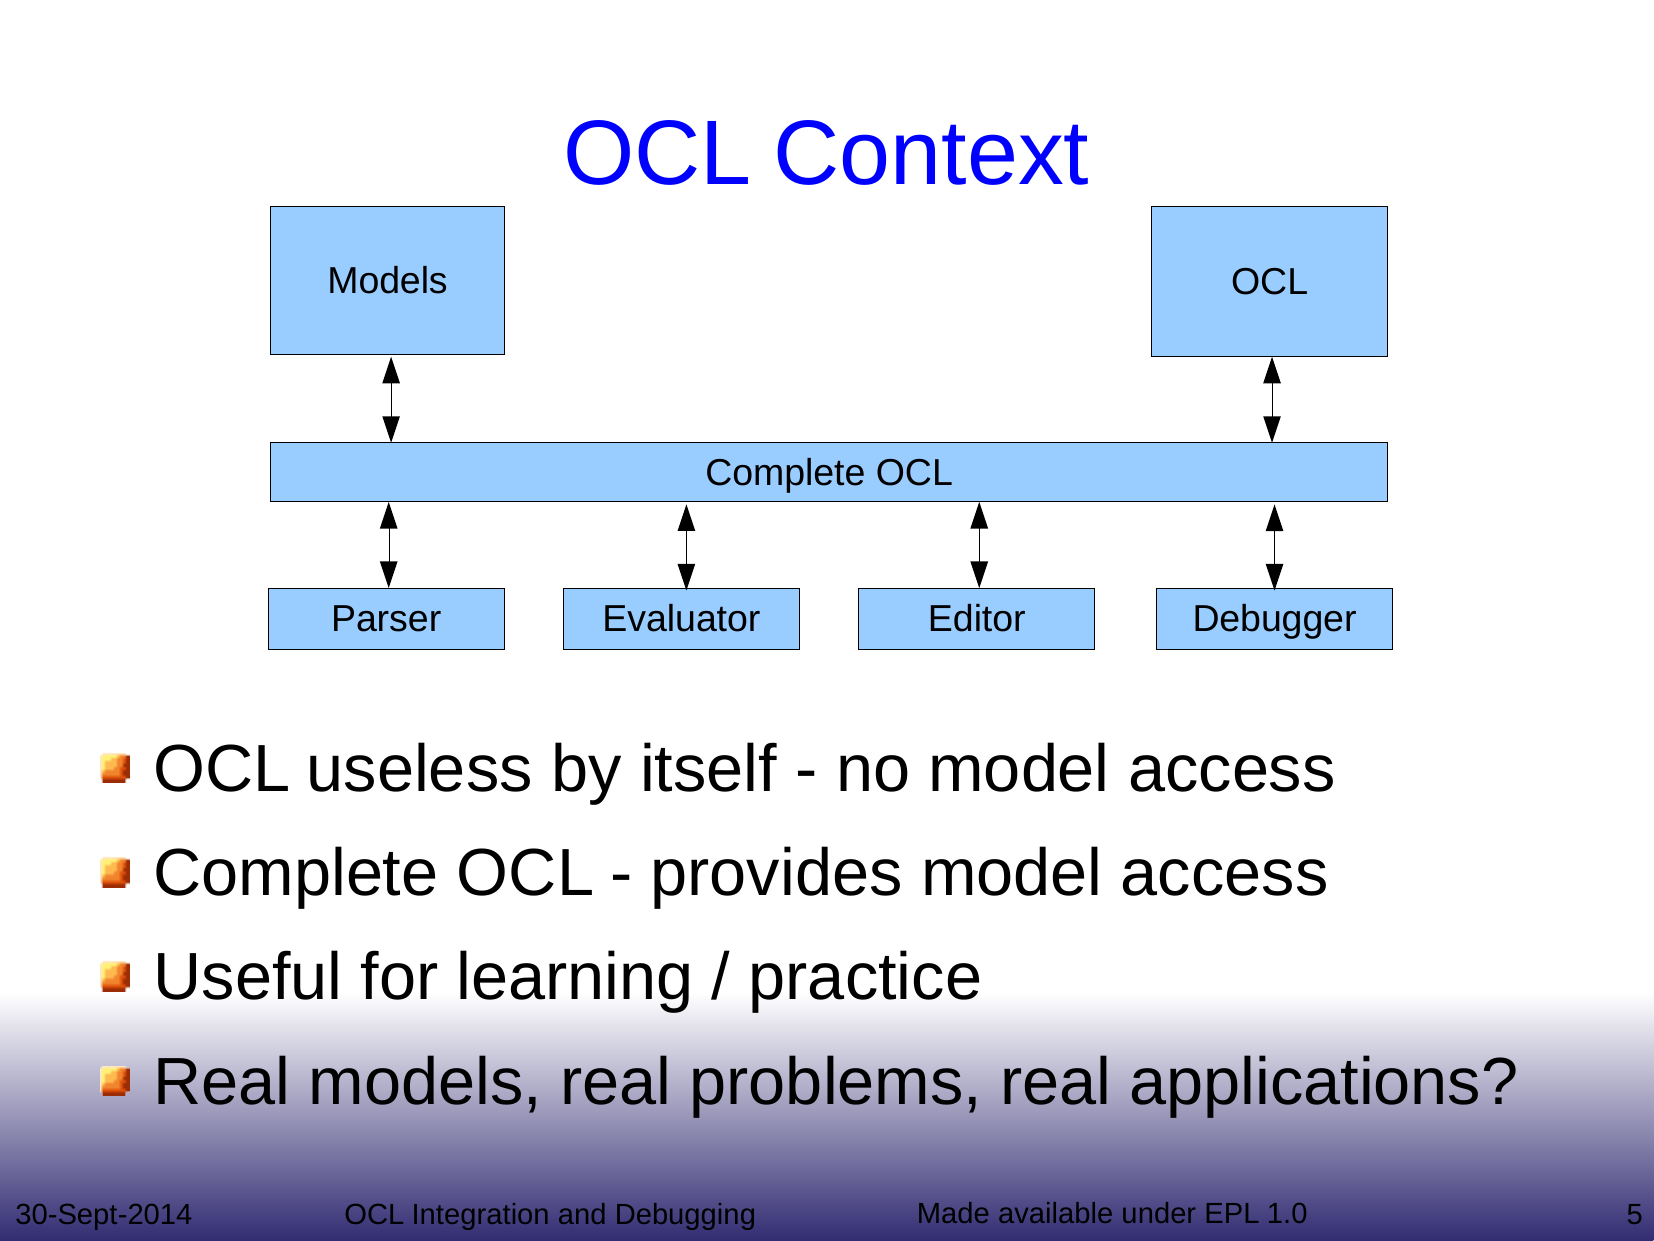

# OCL Context
Models
OCL
Complete OCL
Parser
Evaluator
Editor
Debugger
OCL useless by itself - no model access
Complete OCL - provides model access
Useful for learning / practice
Real models, real problems, real applications?
30-Sept-2014
OCL Integration and Debugging
5